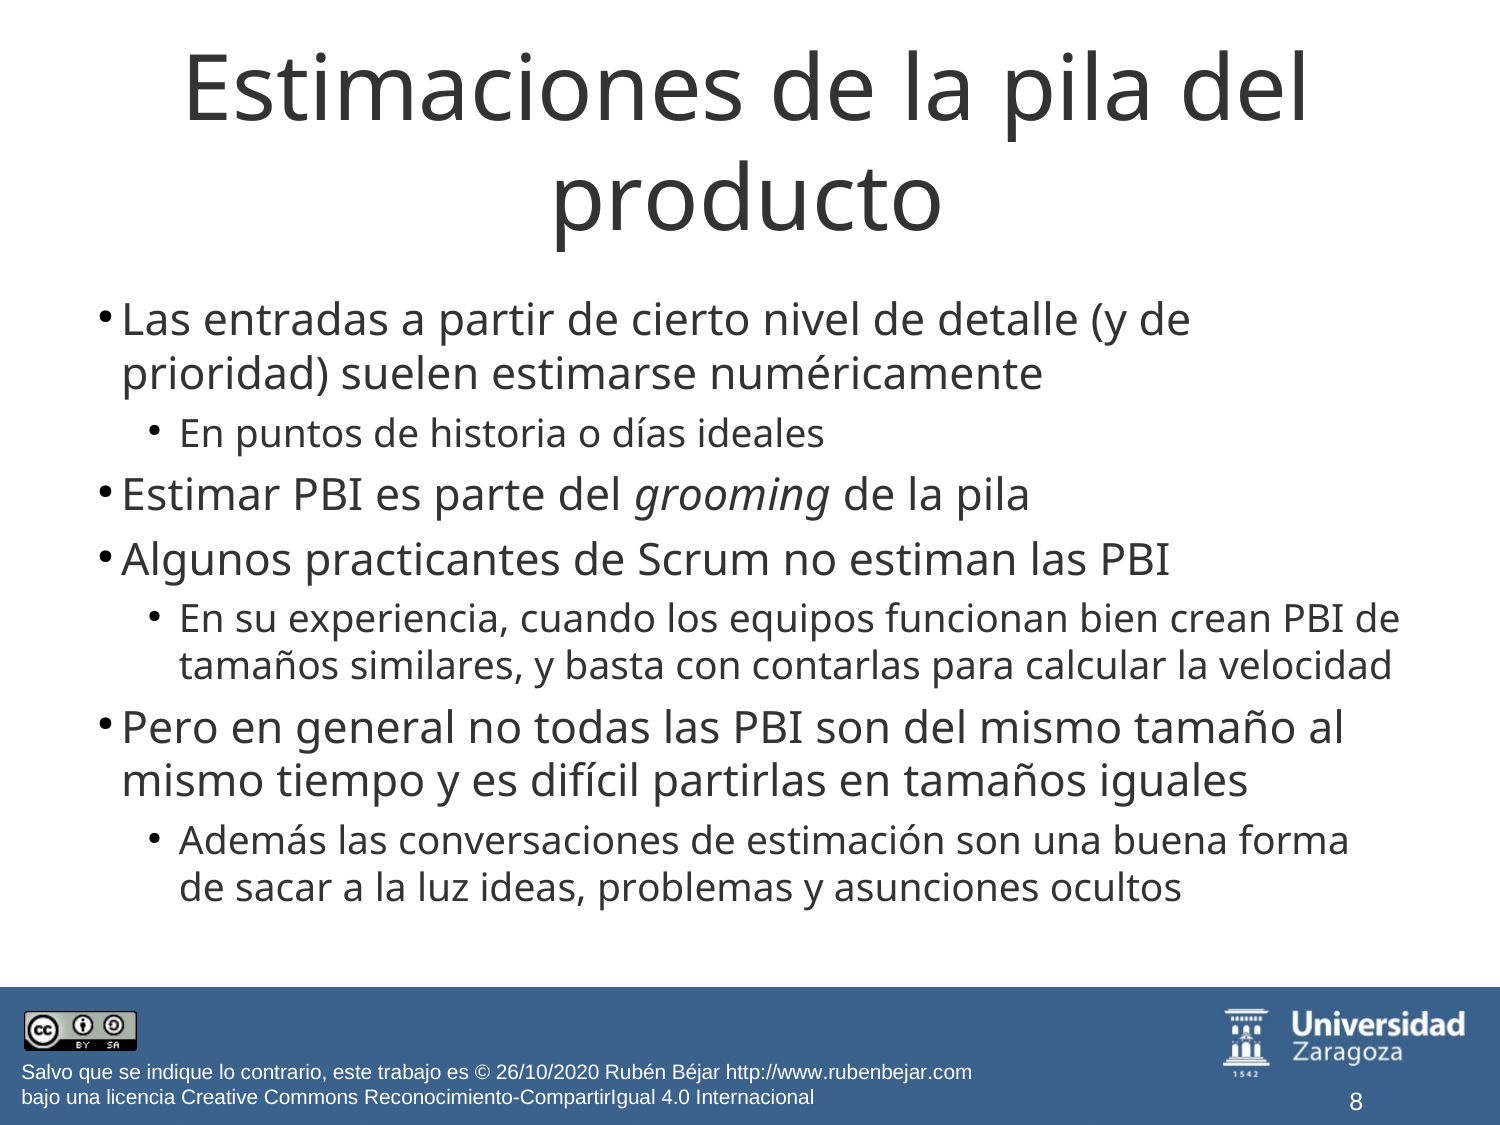

# Estimaciones de la pila del producto
Las entradas a partir de cierto nivel de detalle (y de prioridad) suelen estimarse numéricamente
En puntos de historia o días ideales
Estimar PBI es parte del grooming de la pila
Algunos practicantes de Scrum no estiman las PBI
En su experiencia, cuando los equipos funcionan bien crean PBI de tamaños similares, y basta con contarlas para calcular la velocidad
Pero en general no todas las PBI son del mismo tamaño al mismo tiempo y es difícil partirlas en tamaños iguales
Además las conversaciones de estimación son una buena forma de sacar a la luz ideas, problemas y asunciones ocultos